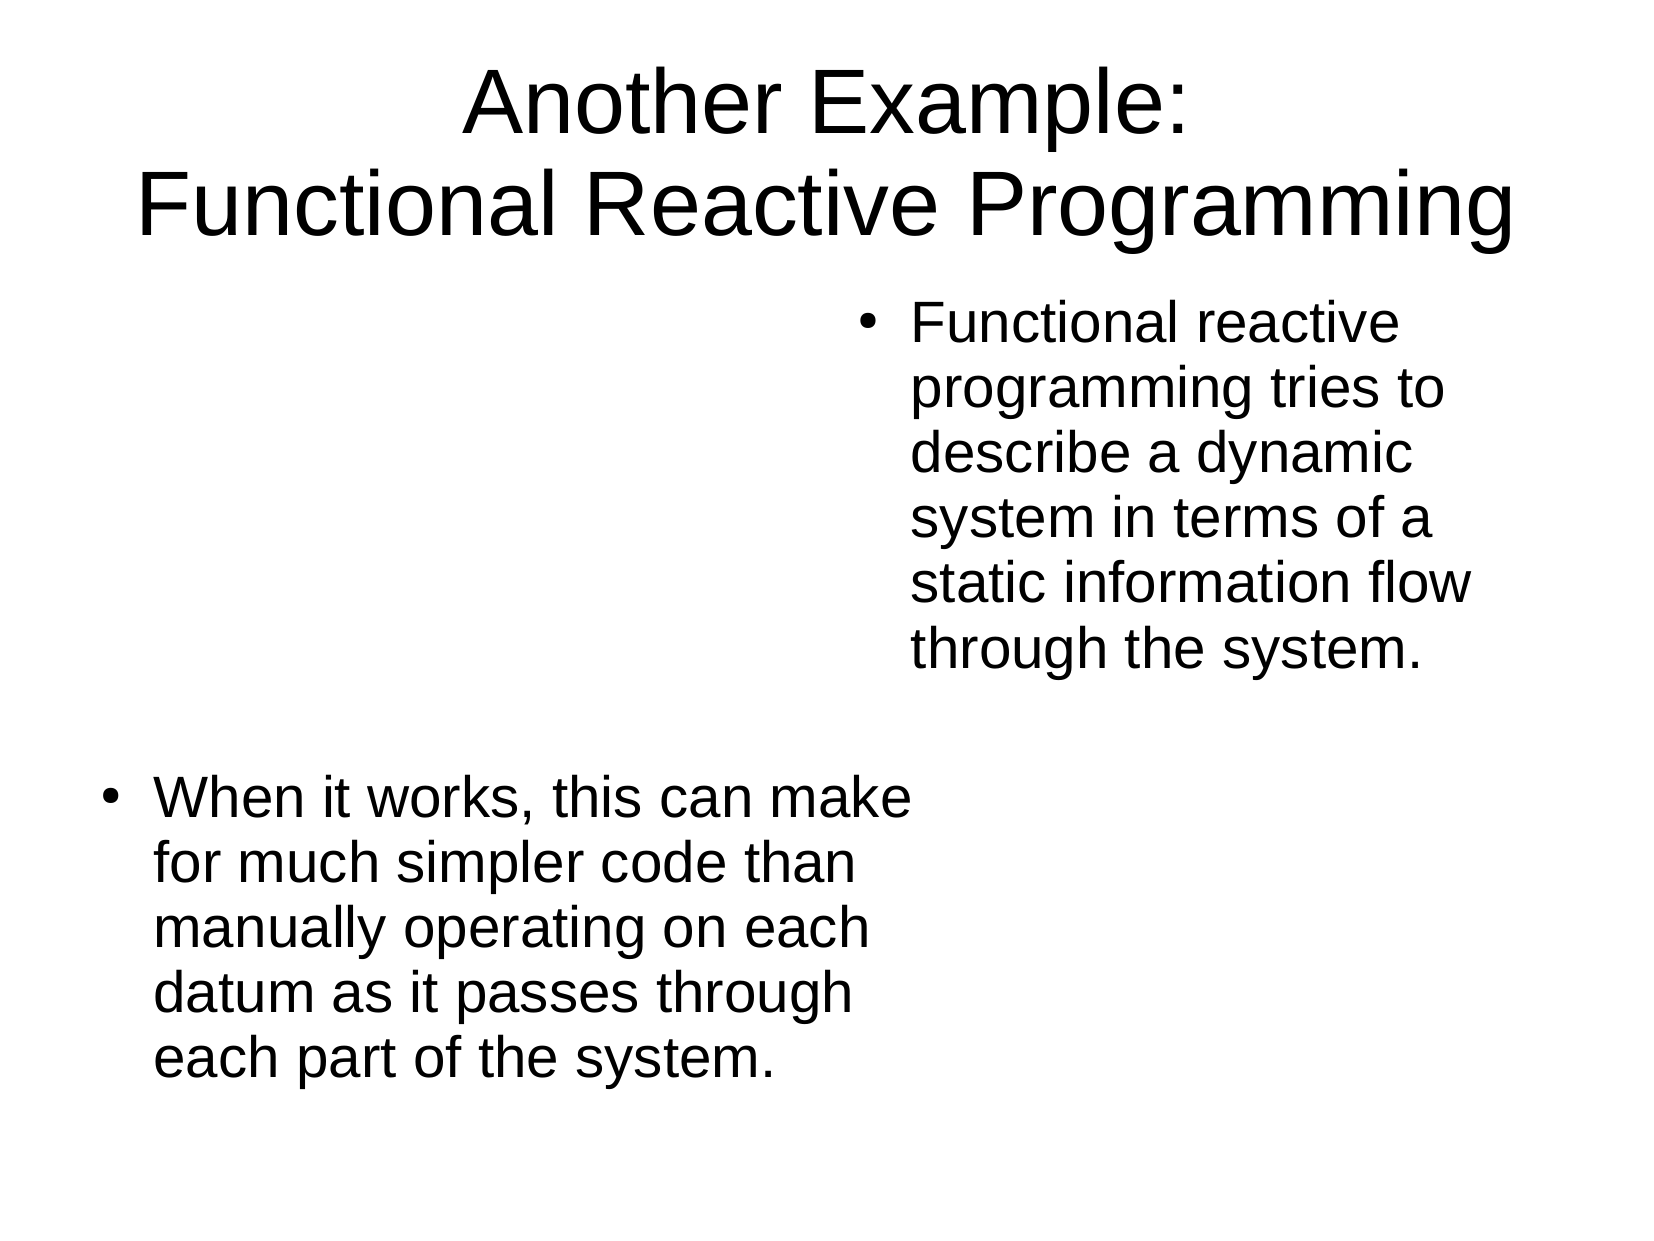

# Another Example: Functional Reactive Programming
Functional reactive programming tries to describe a dynamic system in terms of a static information flow through the system.
When it works, this can make for much simpler code than manually operating on each datum as it passes through each part of the system.